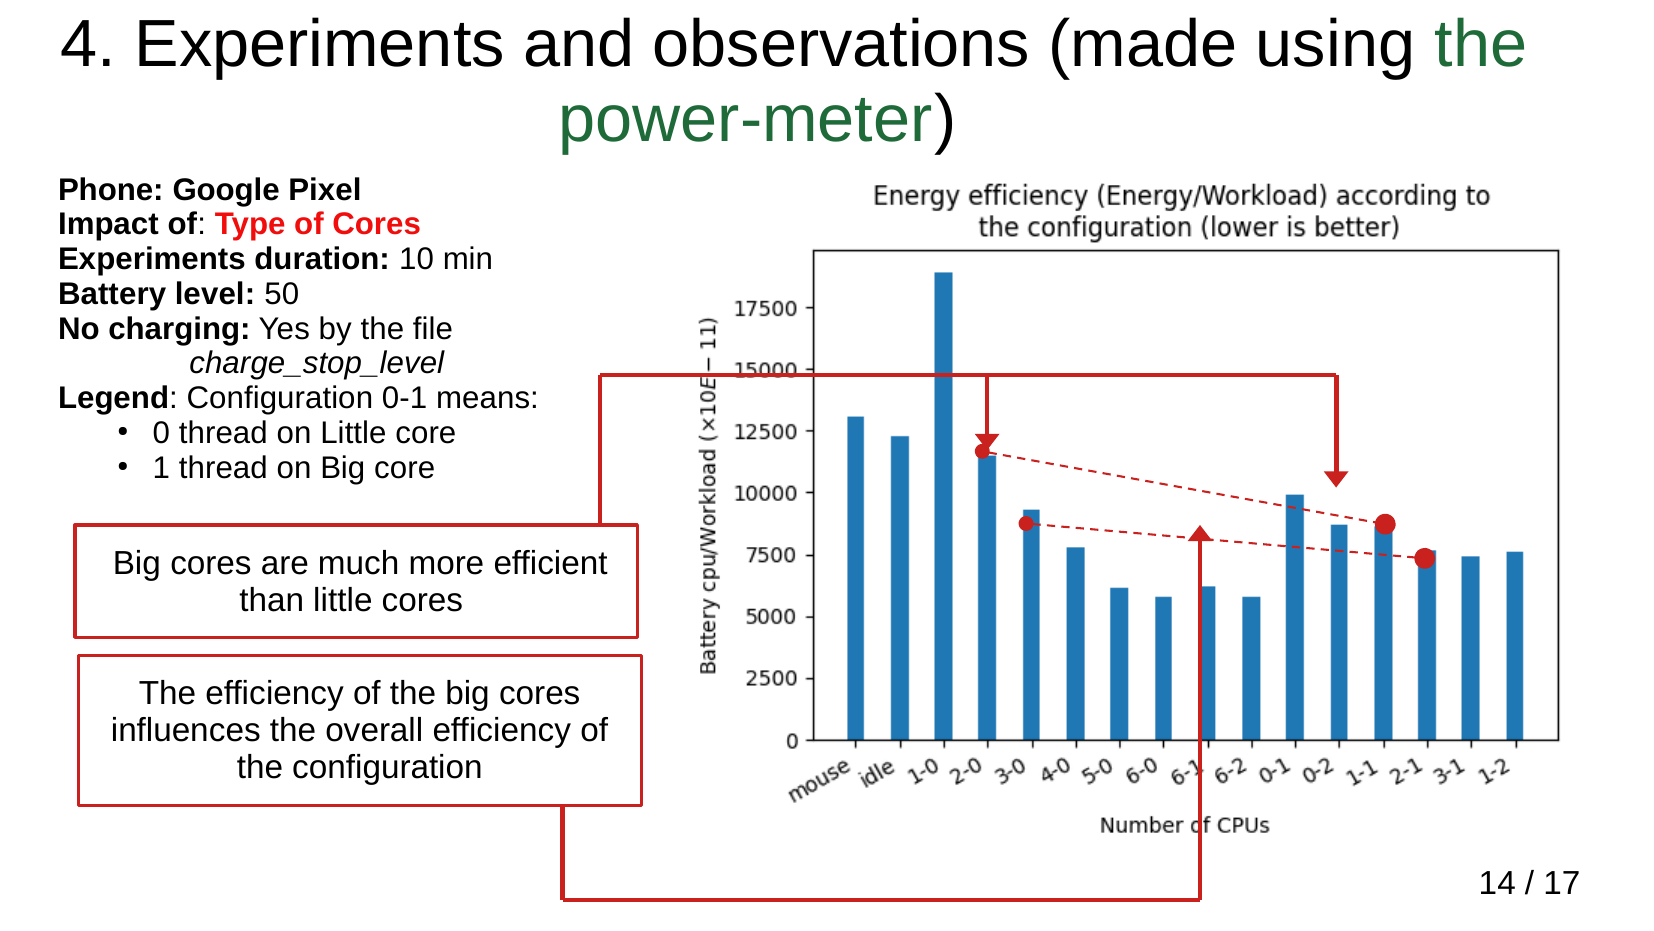

# 4. Experiments and observations (made using the power-meter)
Phone: Google Pixel
Impact of: Type of Cores
Experiments duration: 10 min
Battery level: 50
No charging: Yes by the file
 charge_stop_level
Legend: Configuration 0-1 means:
0 thread on Little core
1 thread on Big core
 Big cores are much more efficient than little cores
The efficiency of the big cores influences the overall efficiency of the configuration
14 / 17